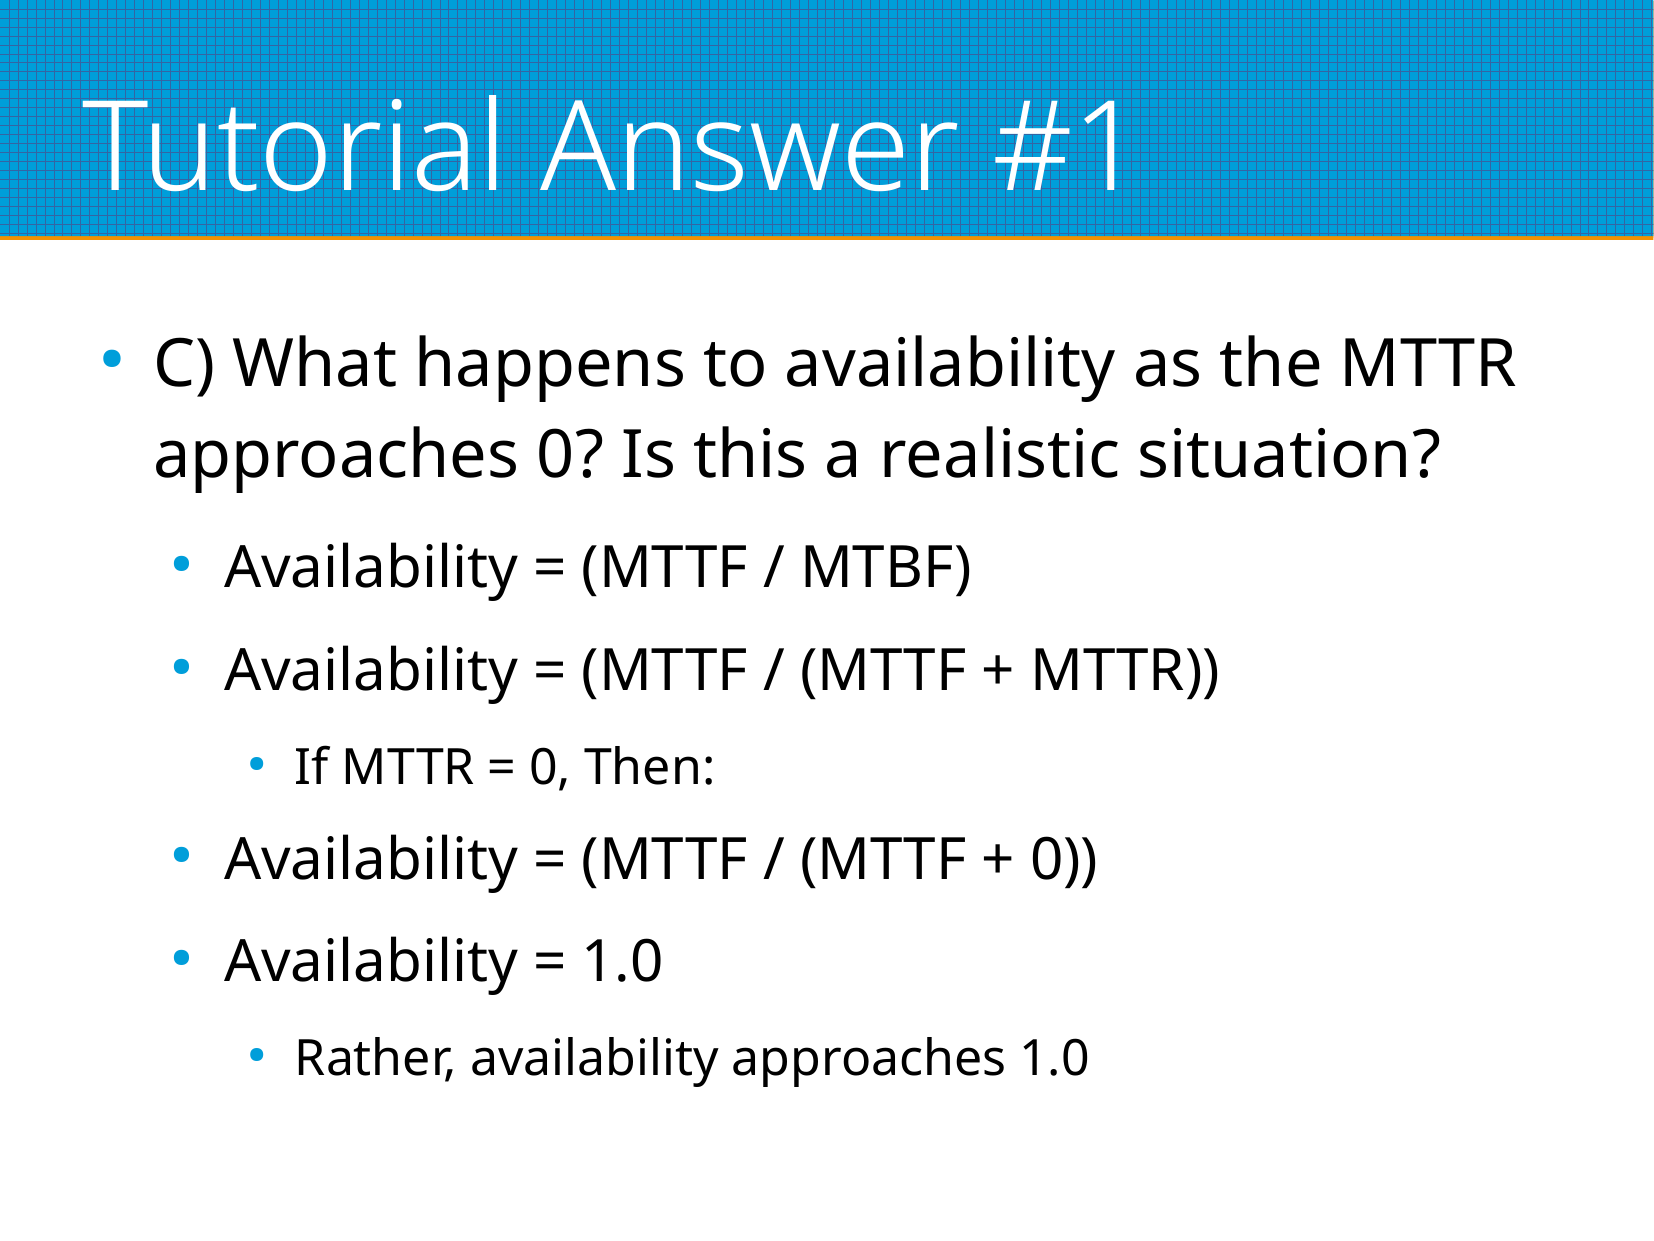

# Tutorial Answer #1
C) What happens to availability as the MTTR approaches 0? Is this a realistic situation?
Availability = (MTTF / MTBF)
Availability = (MTTF / (MTTF + MTTR))
If MTTR = 0, Then:
Availability = (MTTF / (MTTF + 0))
Availability = 1.0
Rather, availability approaches 1.0